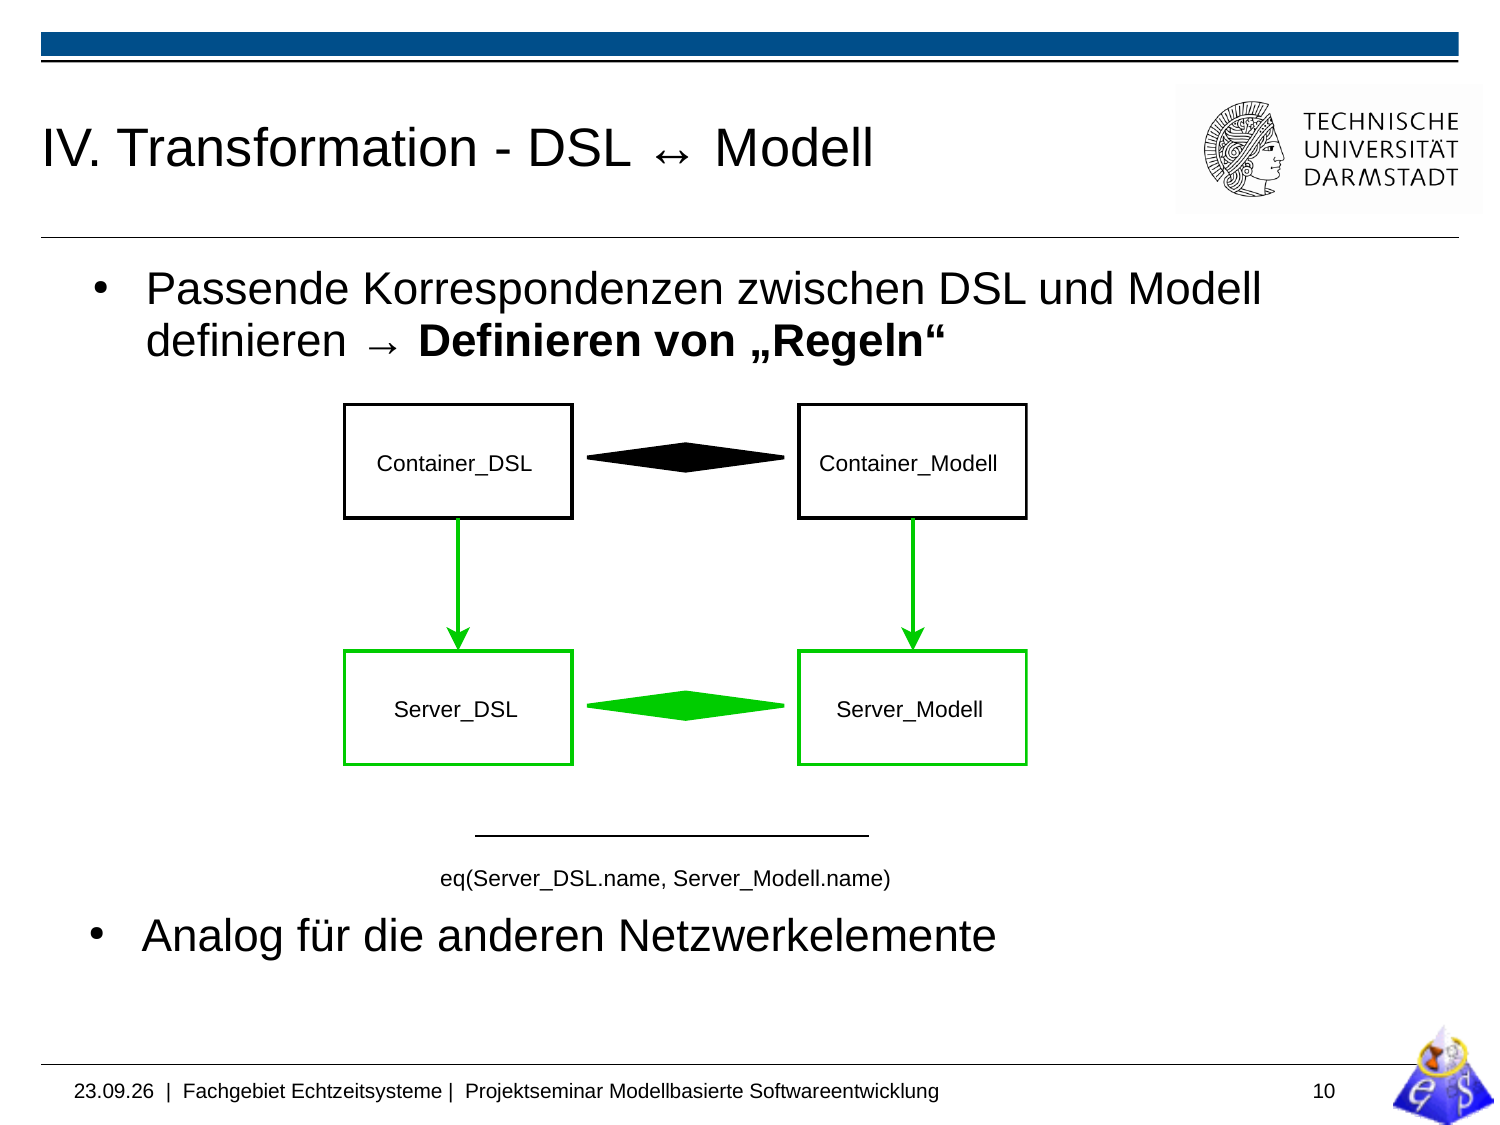

# IV. Transformation - DSL ↔ Modell
Passende Korrespondenzen zwischen DSL und Modell definieren → Definieren von „Regeln“
Analog für die anderen Netzwerkelemente